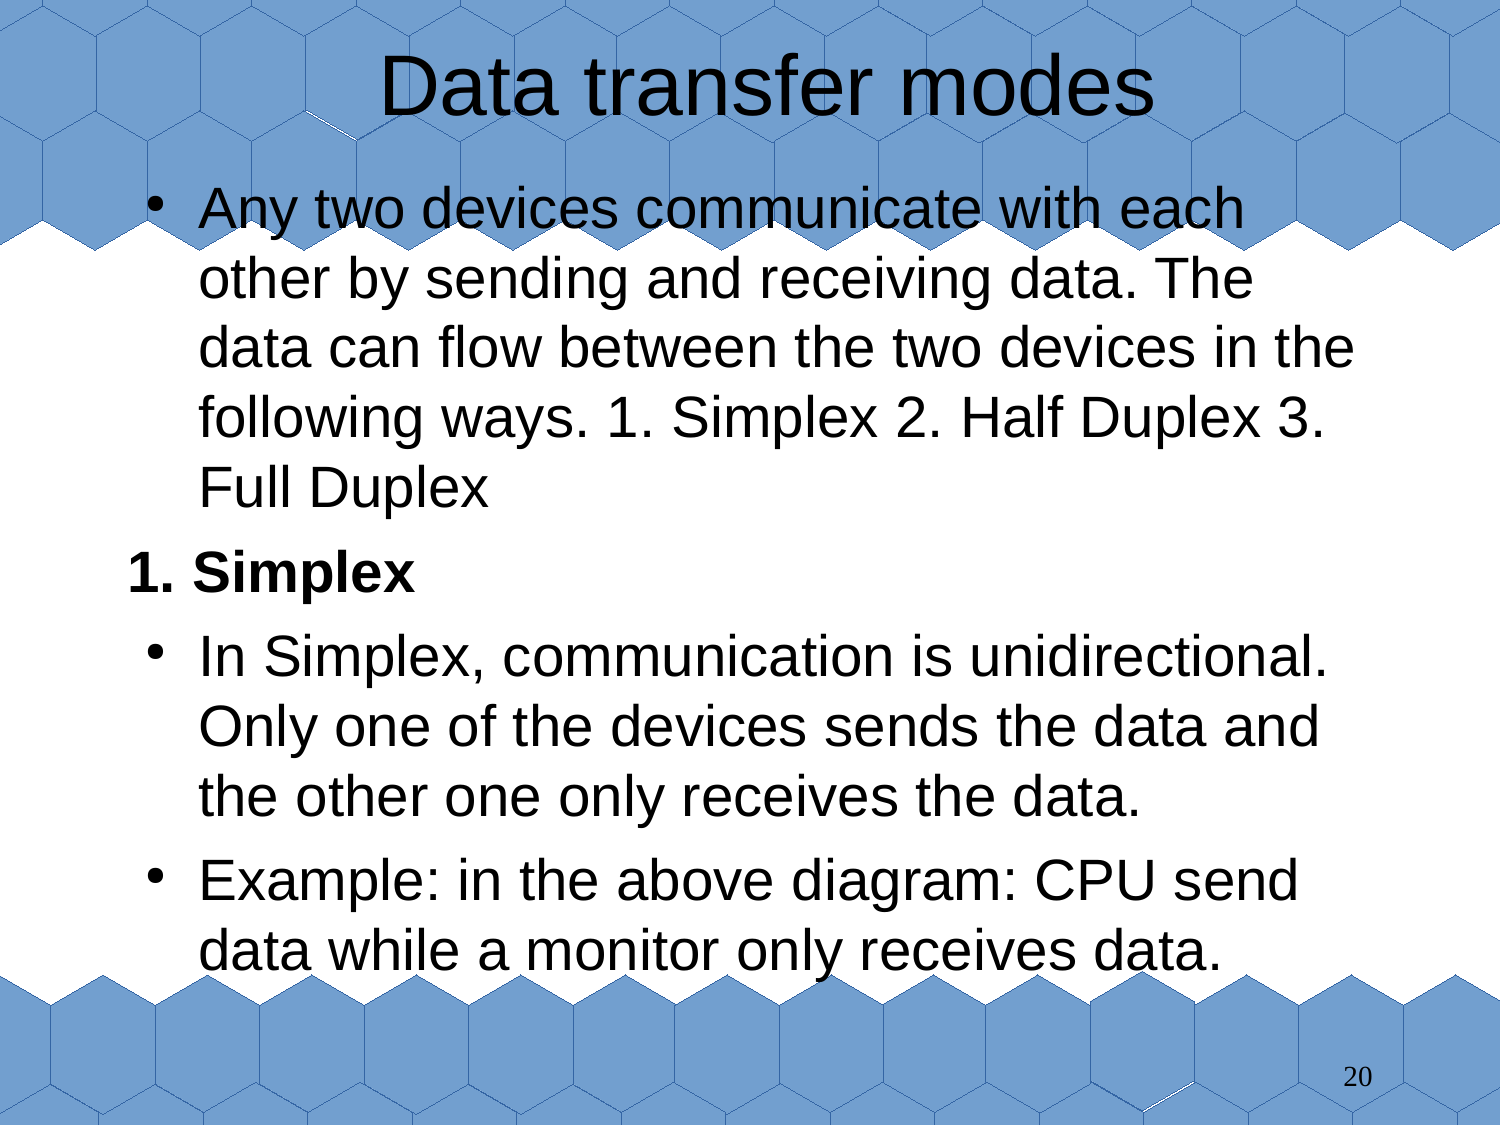

# Data transfer modes
Any two devices communicate with each other by sending and receiving data. The data can flow between the two devices in the following ways. 1. Simplex 2. Half Duplex 3. Full Duplex
1. Simplex
In Simplex, communication is unidirectional. Only one of the devices sends the data and the other one only receives the data.
Example: in the above diagram: CPU send data while a monitor only receives data.